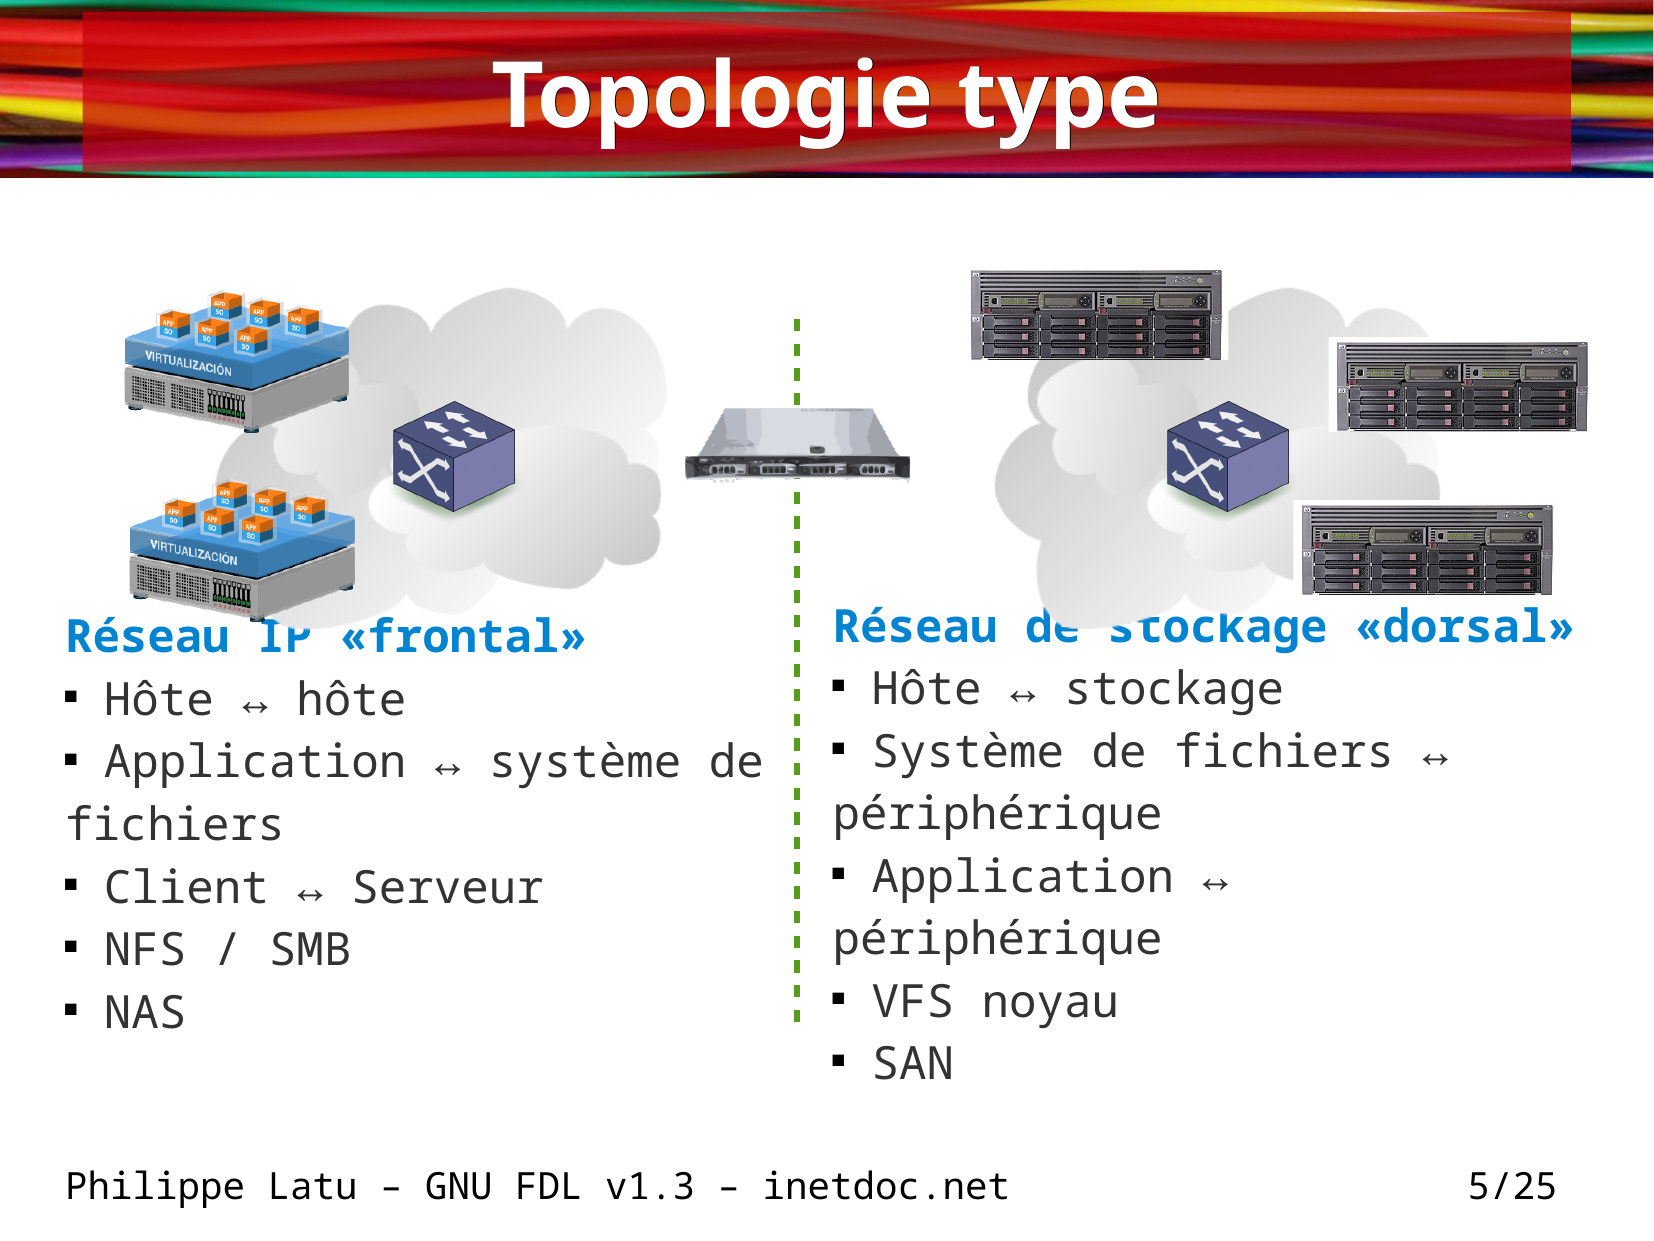

# Topologie type
Réseau de stockage «dorsal»
 Hôte ↔ stockage
 Système de fichiers ↔ périphérique
 Application ↔ périphérique
 VFS noyau
 SAN
Réseau IP «frontal»
 Hôte ↔ hôte
 Application ↔ système de fichiers
 Client ↔ Serveur
 NFS / SMB
 NAS
Philippe Latu – GNU FDL v1.3 – inetdoc.net							4/25